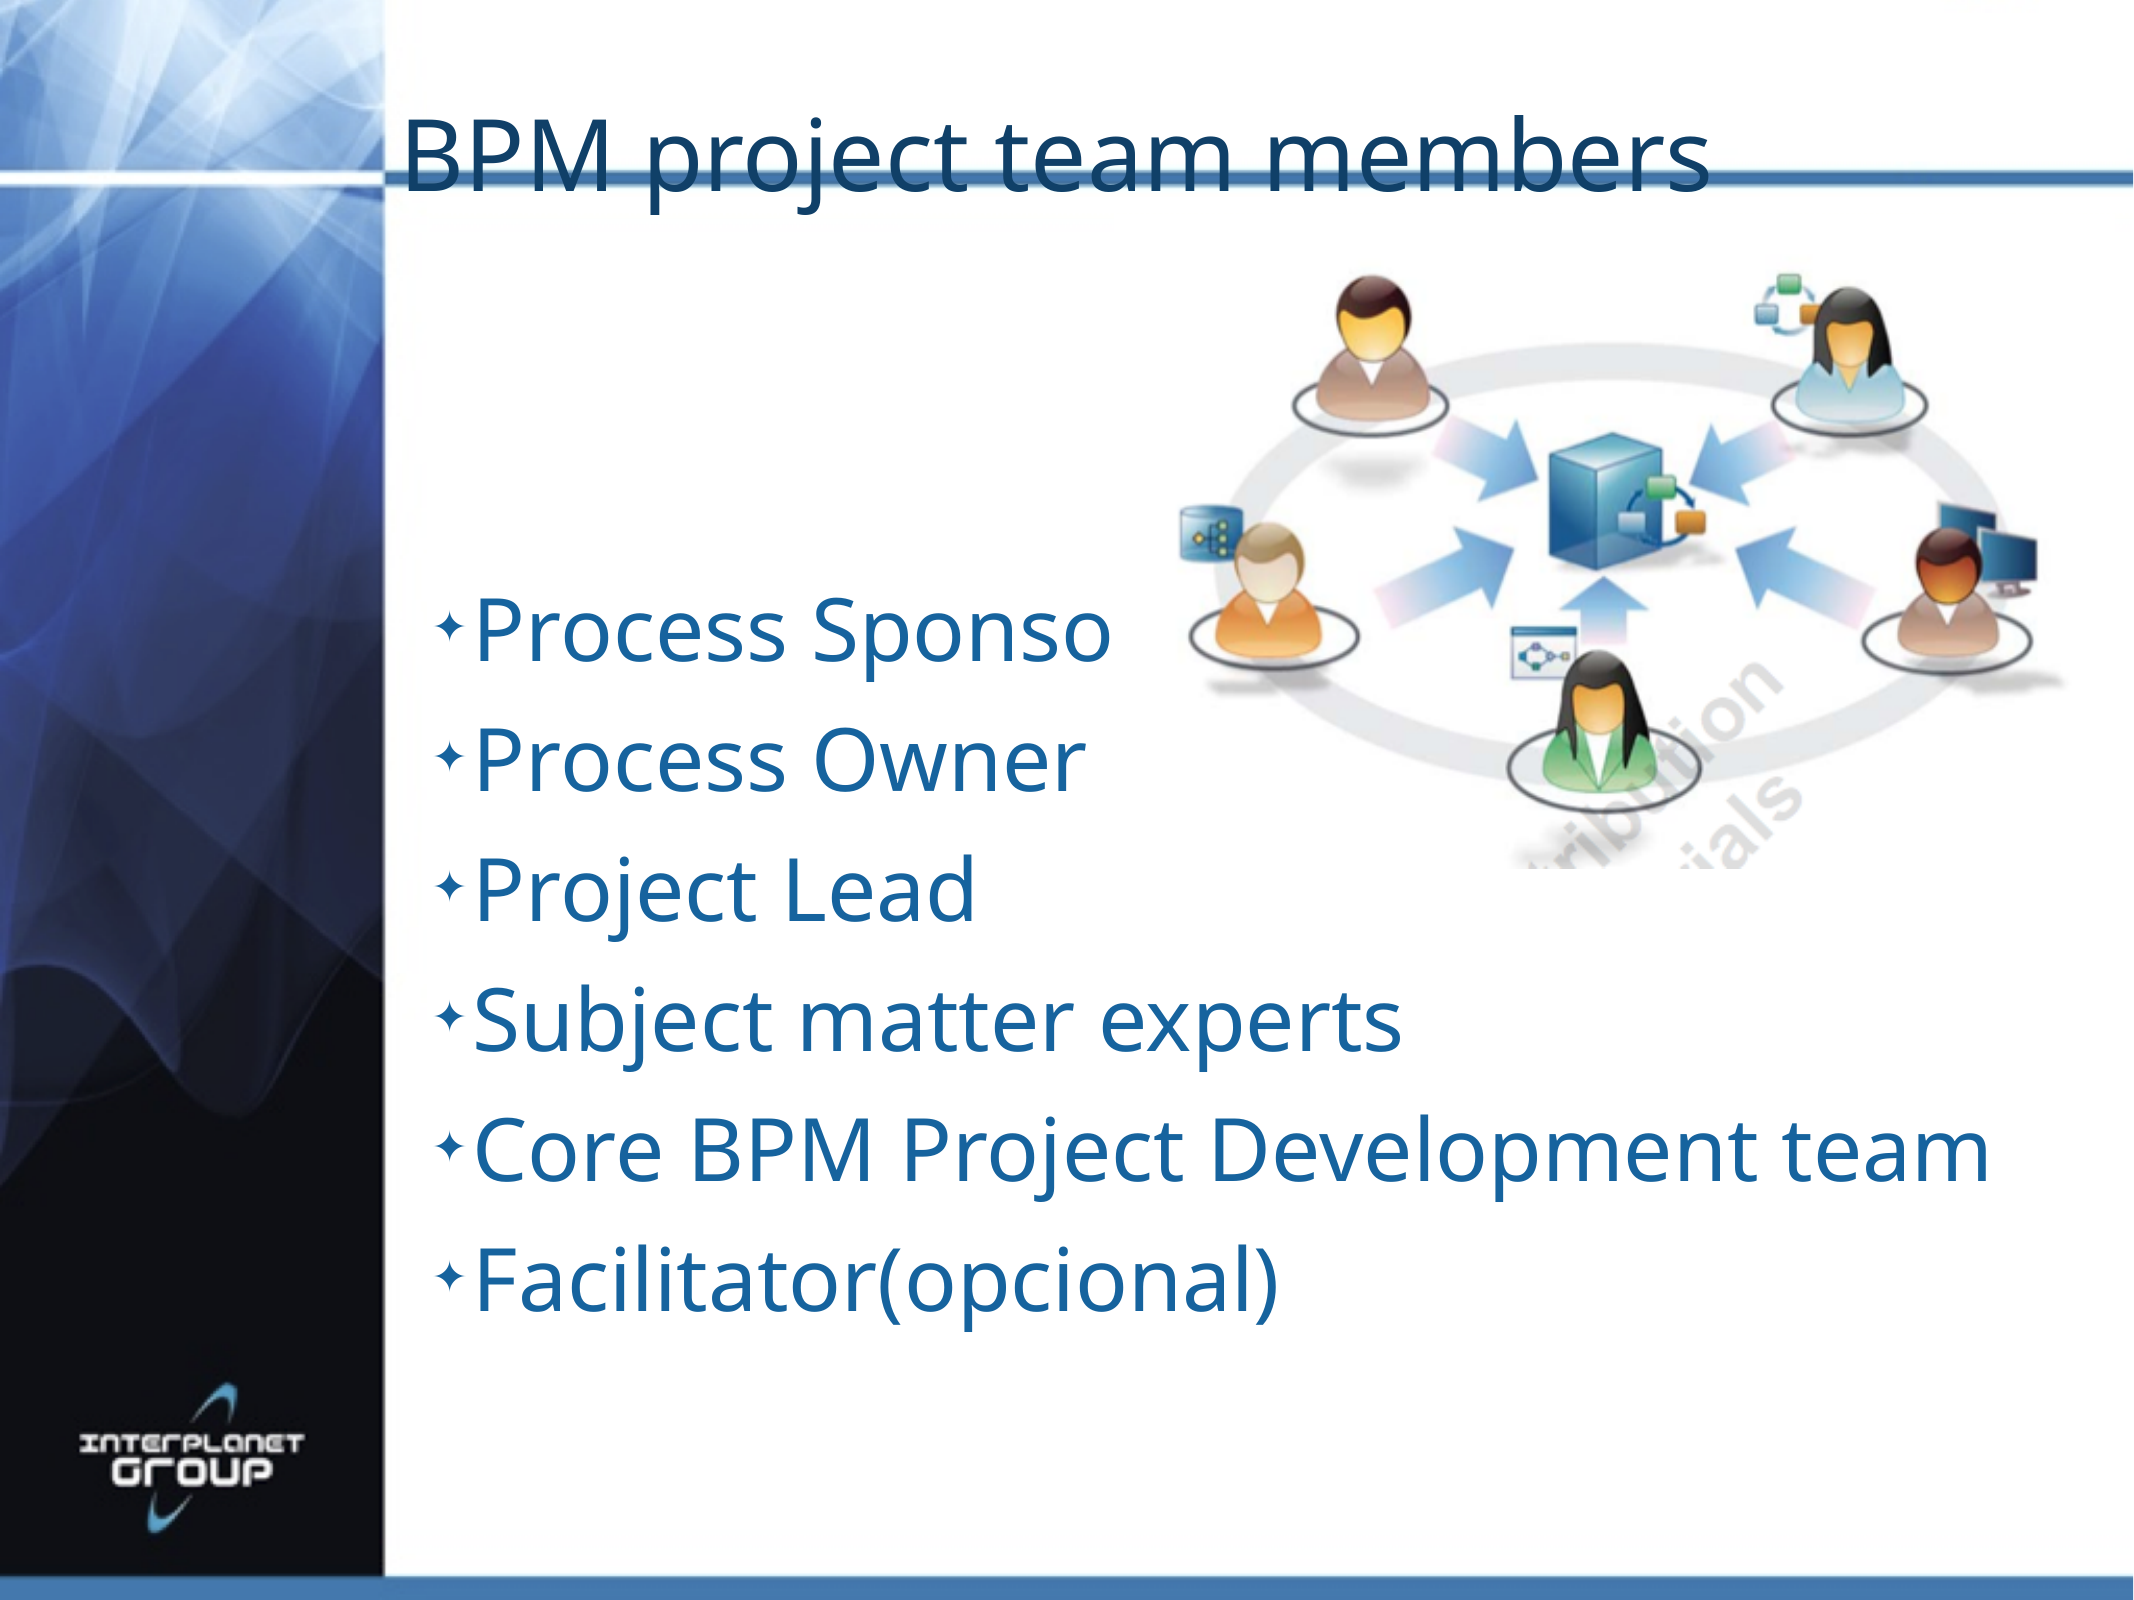

# BPM project team members
Process Sponsor
Process Owner
Project Lead
Subject matter experts
Core BPM Project Development team
Facilitator(opcional)